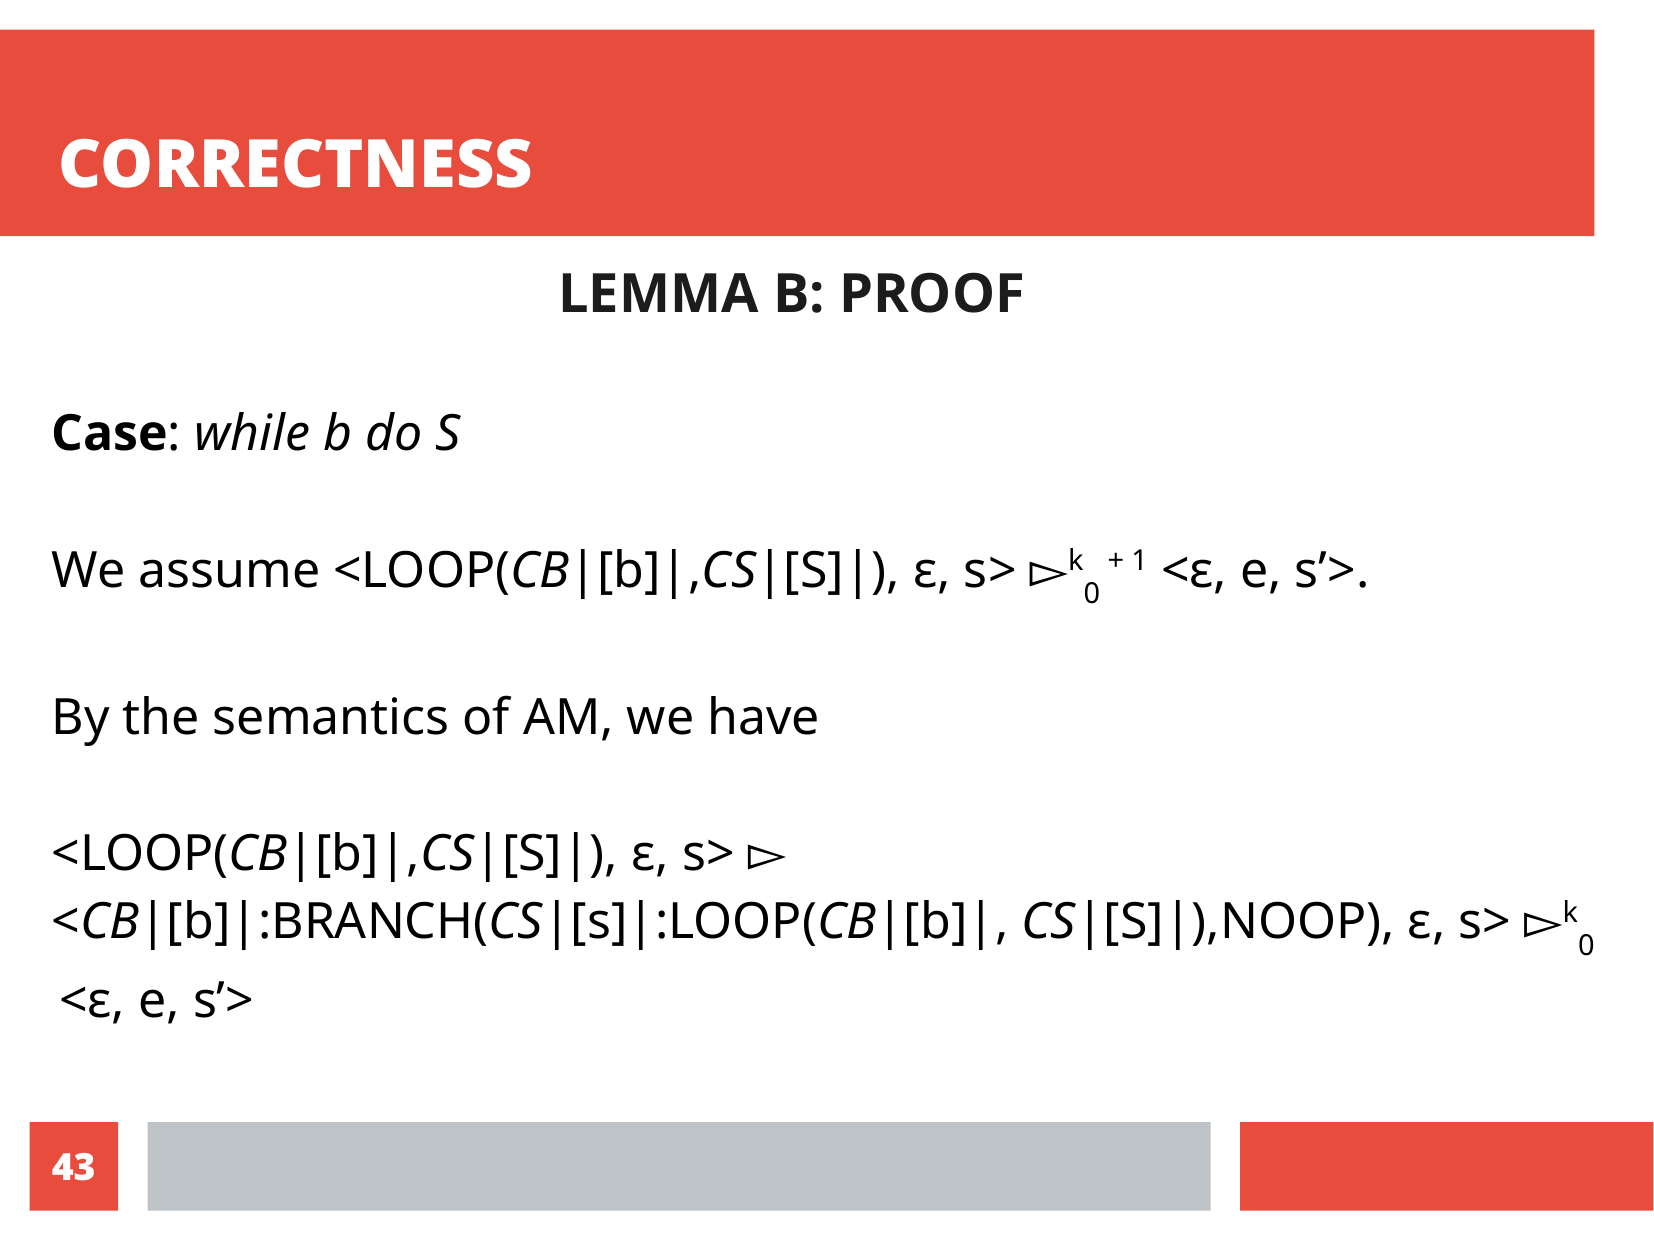

# CORRECTNESS
LEMMA B: PROOF
Case: while b do S
We assume <LOOP(CB|[b]|,CS|[S]|), ε, s> ▻k0 + 1 <ε, e, s’>.
By the semantics of AM, we have
<LOOP(CB|[b]|,CS|[S]|), ε, s> ▻
<CB|[b]|:BRANCH(CS|[s]|:LOOP(CB|[b]|, CS|[S]|),NOOP), ε, s> ▻k0
 <ε, e, s’>
43